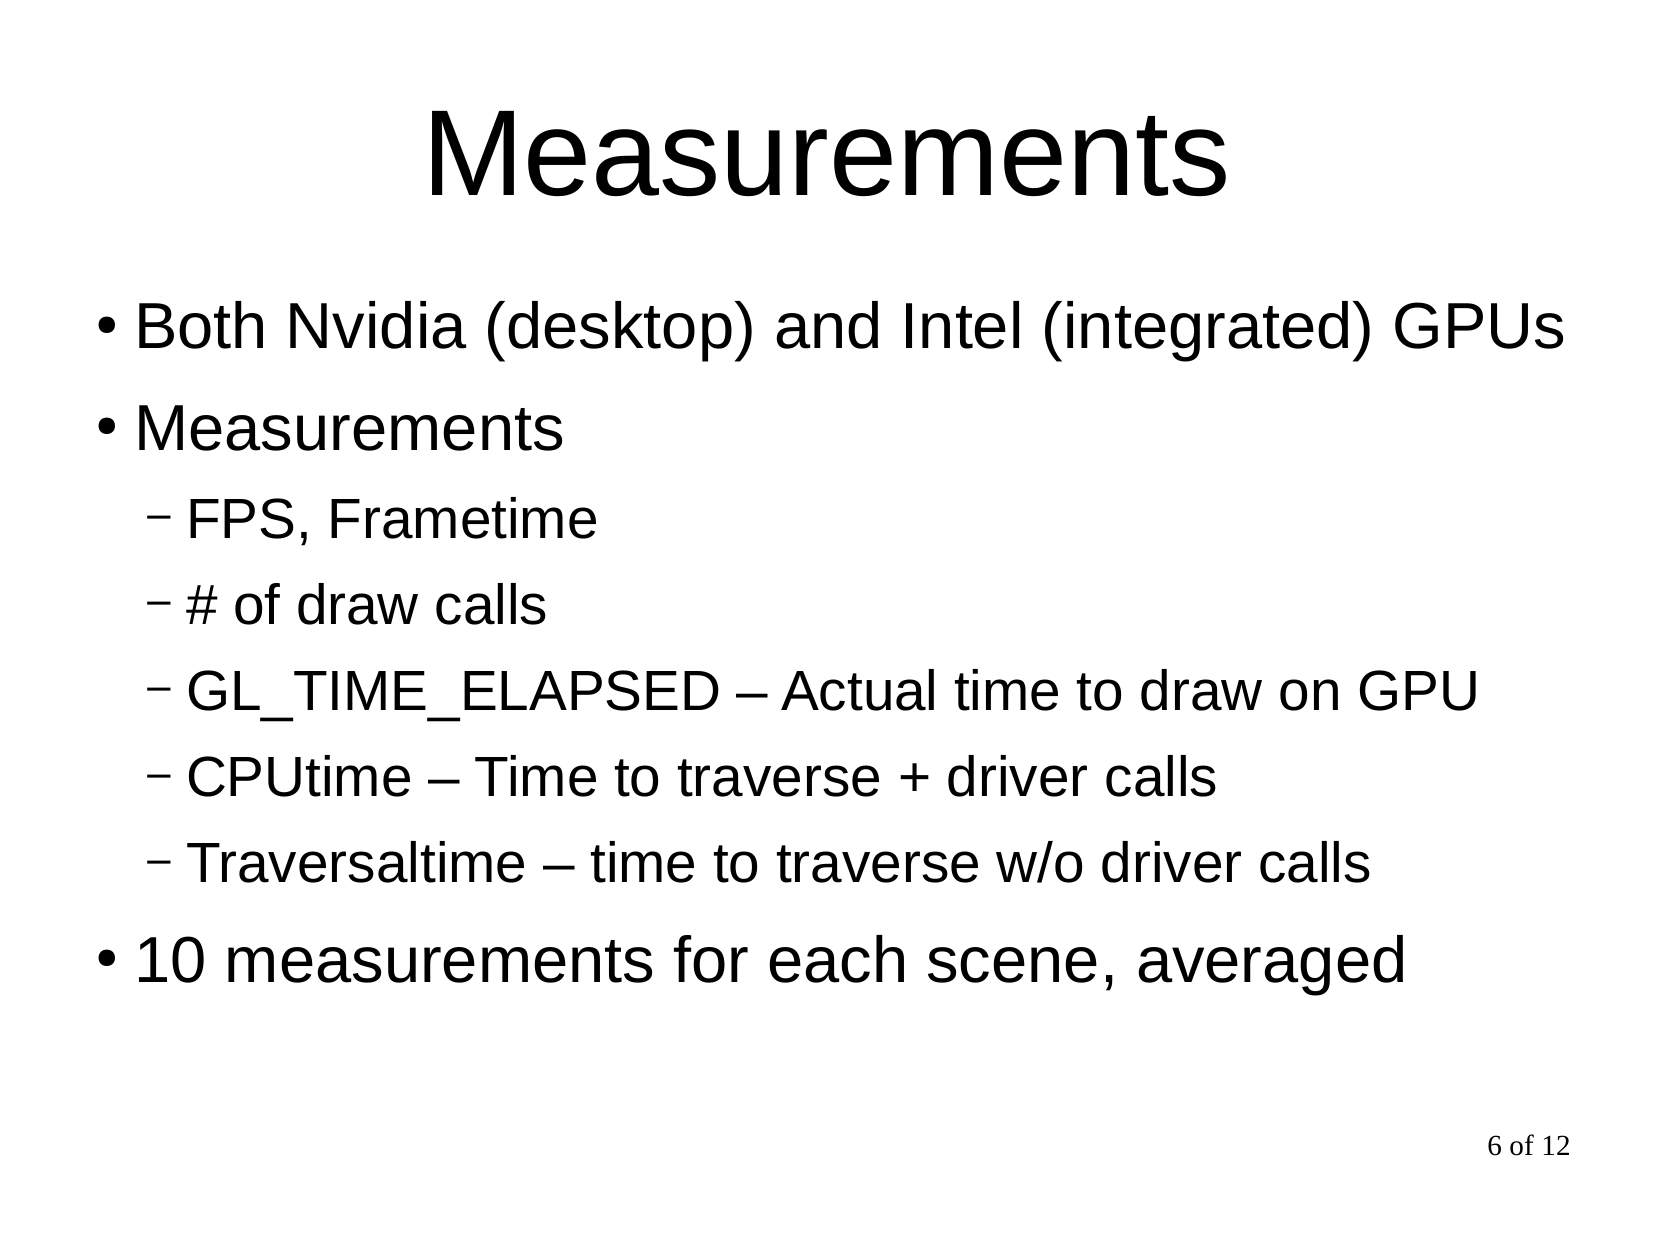

# Measurements
Both Nvidia (desktop) and Intel (integrated) GPUs
Measurements
FPS, Frametime
# of draw calls
GL_TIME_ELAPSED – Actual time to draw on GPU
CPUtime – Time to traverse + driver calls
Traversaltime – time to traverse w/o driver calls
10 measurements for each scene, averaged
6